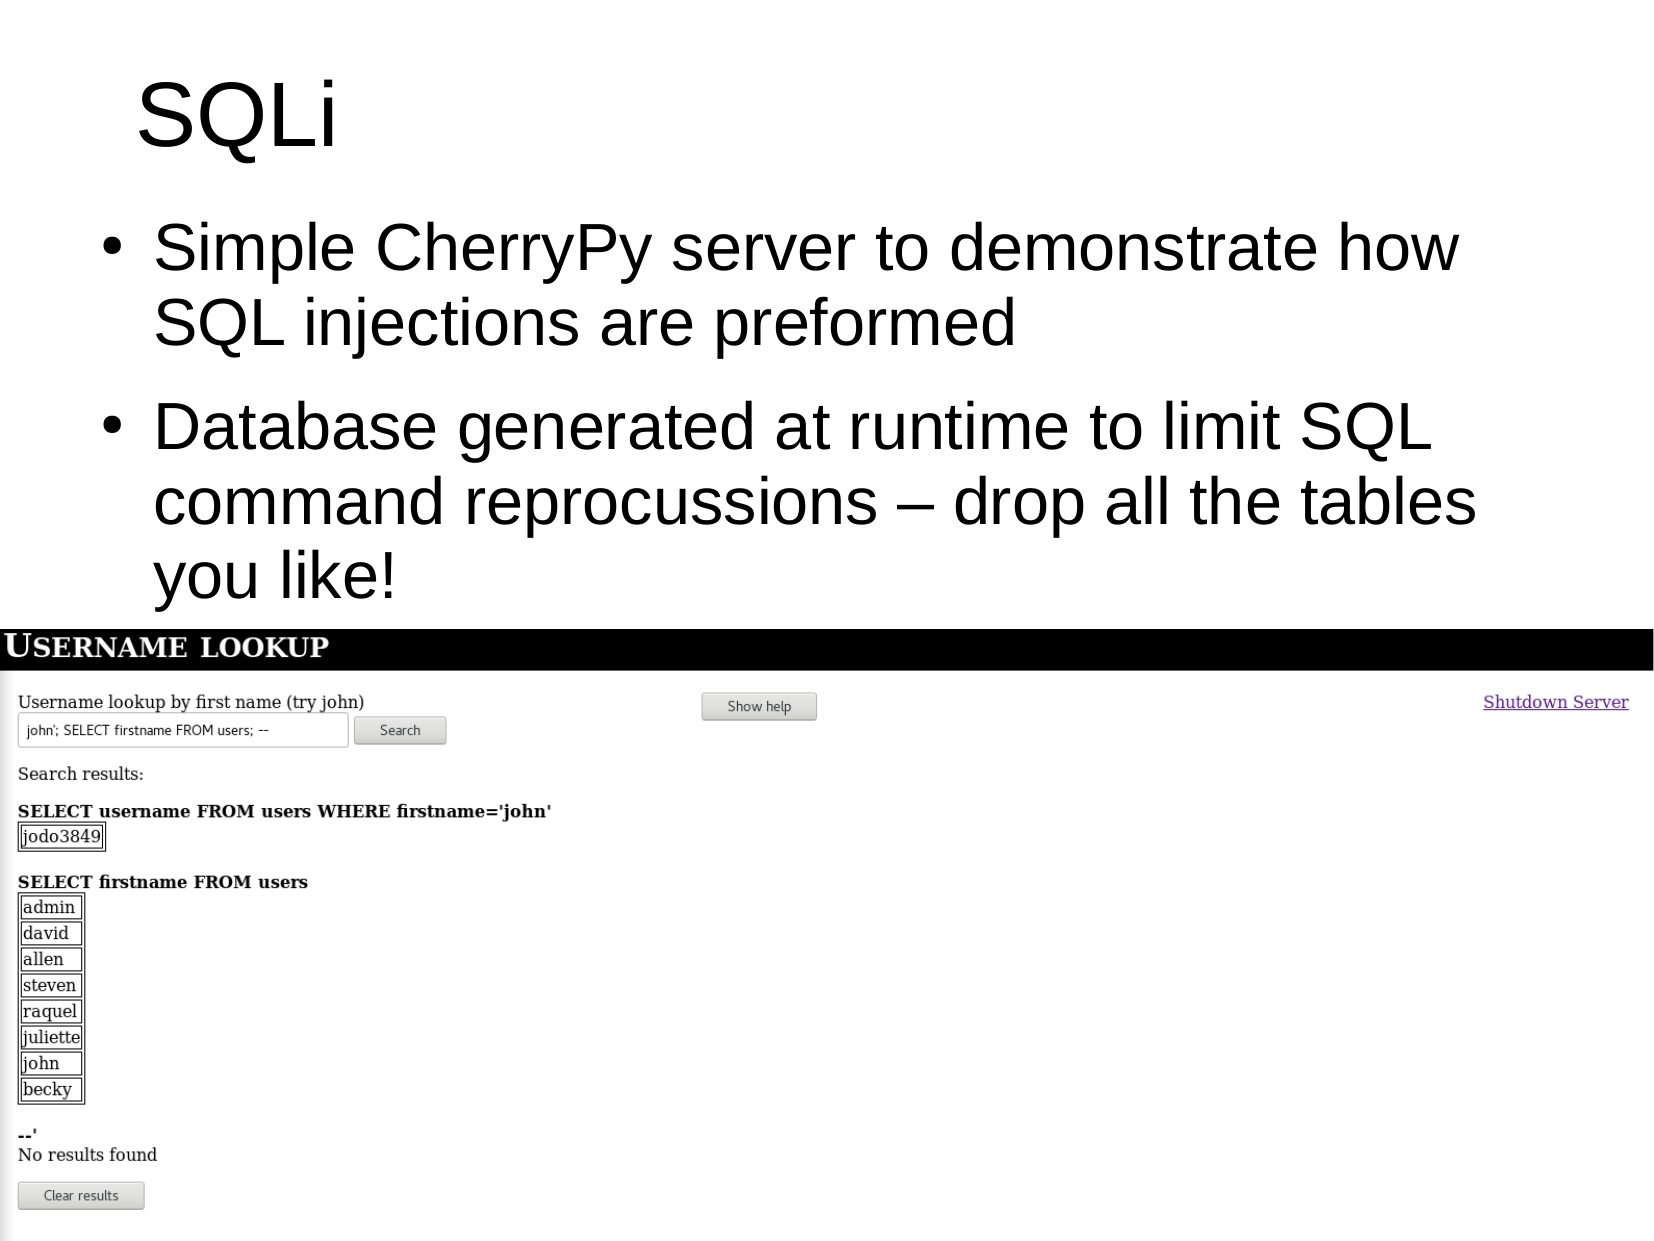

# SQLi
Simple CherryPy server to demonstrate how SQL injections are preformed
Database generated at runtime to limit SQL command reprocussions – drop all the tables you like!